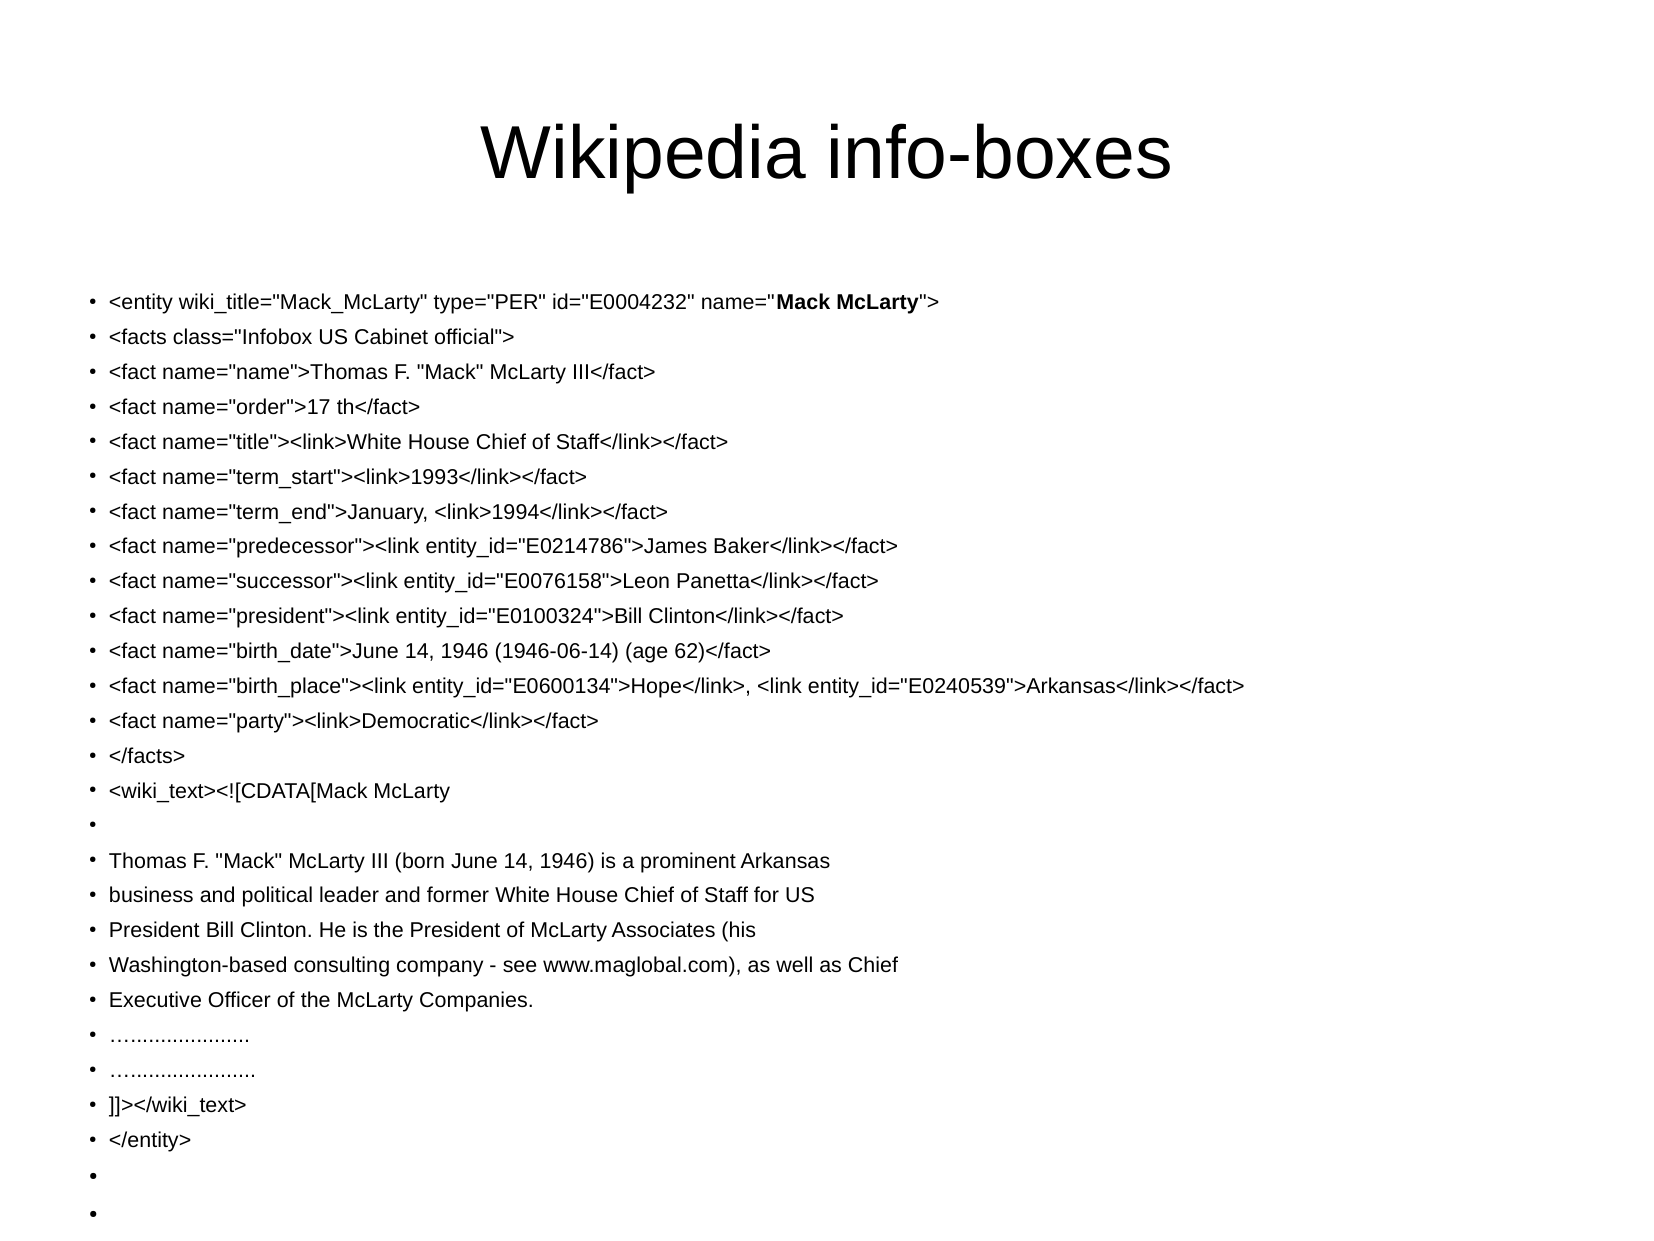

# Wikipedia info-boxes
<entity wiki_title="Mack_McLarty" type="PER" id="E0004232" name="Mack McLarty">
<facts class="Infobox US Cabinet official">
<fact name="name">Thomas F. "Mack" McLarty III</fact>
<fact name="order">17 th</fact>
<fact name="title"><link>White House Chief of Staff</link></fact>
<fact name="term_start"><link>1993</link></fact>
<fact name="term_end">January, <link>1994</link></fact>
<fact name="predecessor"><link entity_id="E0214786">James Baker</link></fact>
<fact name="successor"><link entity_id="E0076158">Leon Panetta</link></fact>
<fact name="president"><link entity_id="E0100324">Bill Clinton</link></fact>
<fact name="birth_date">June 14, 1946 (1946-06-14) (age 62)</fact>
<fact name="birth_place"><link entity_id="E0600134">Hope</link>, <link entity_id="E0240539">Arkansas</link></fact>
<fact name="party"><link>Democratic</link></fact>
</facts>
<wiki_text><![CDATA[Mack McLarty
Thomas F. "Mack" McLarty III (born June 14, 1946) is a prominent Arkansas
business and political leader and former White House Chief of Staff for US
President Bill Clinton. He is the President of McLarty Associates (his
Washington-based consulting company - see www.maglobal.com), as well as Chief
Executive Officer of the McLarty Companies.
…....................
….....................
]]></wiki_text>
</entity>